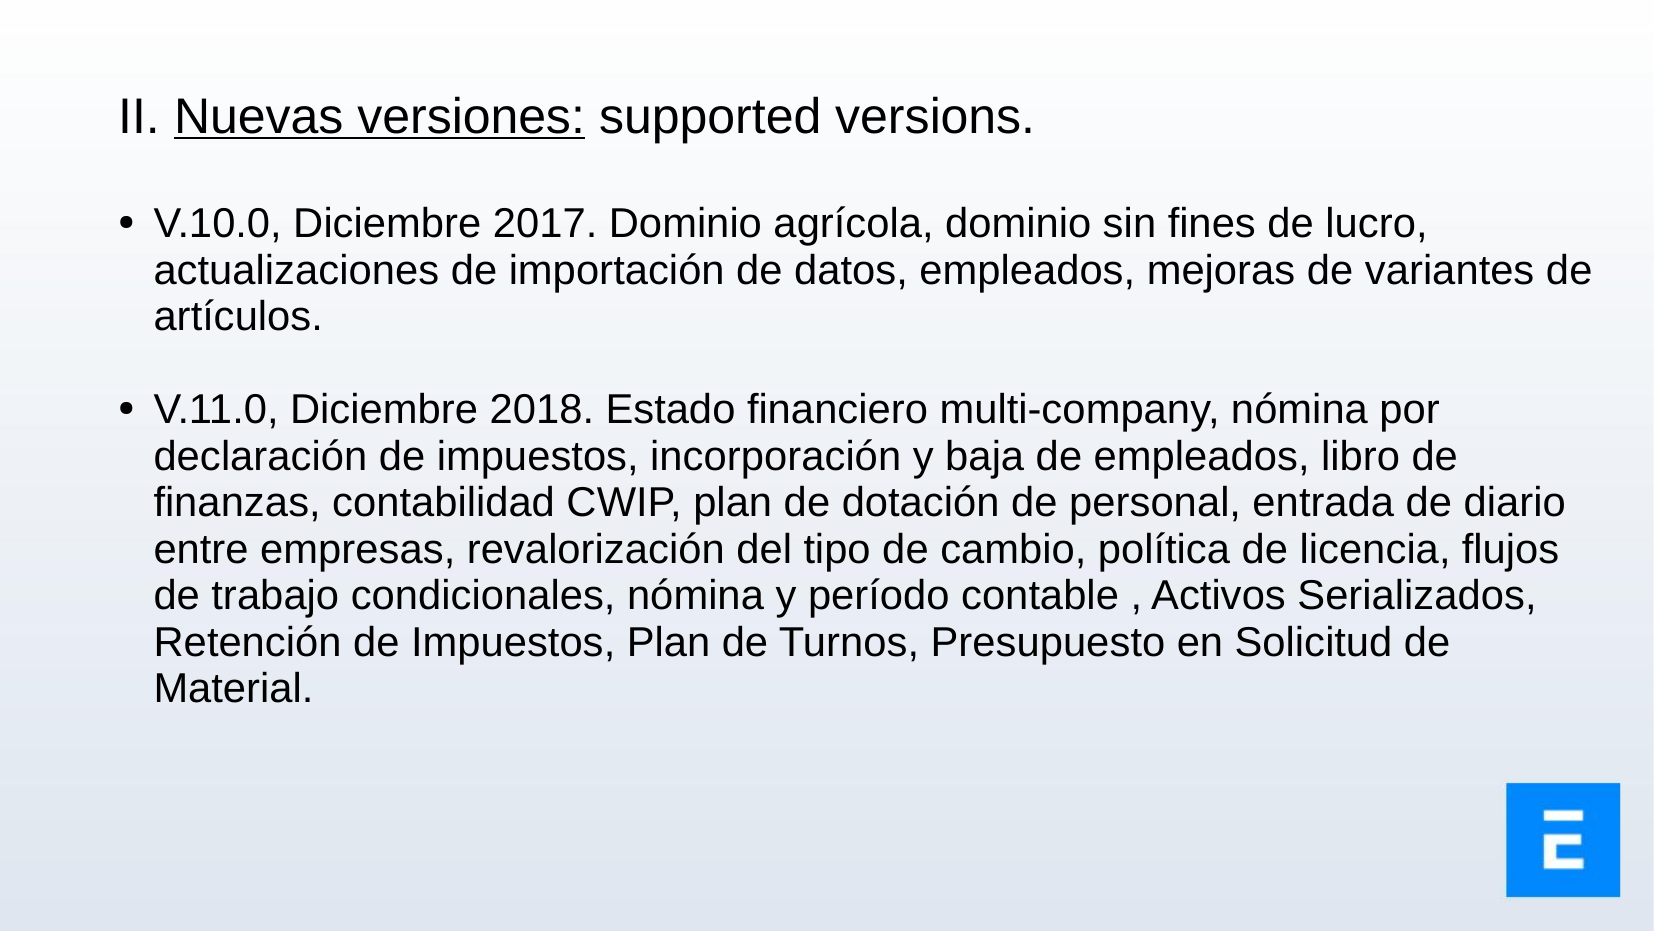

# II. Nuevas versiones: supported versions.
V.10.0, Diciembre 2017. Dominio agrícola, dominio sin fines de lucro, actualizaciones de importación de datos, empleados, mejoras de variantes de artículos.
V.11.0, Diciembre 2018. Estado financiero multi-company, nómina por declaración de impuestos, incorporación y baja de empleados, libro de finanzas, contabilidad CWIP, plan de dotación de personal, entrada de diario entre empresas, revalorización del tipo de cambio, política de licencia, flujos de trabajo condicionales, nómina y período contable , Activos Serializados, Retención de Impuestos, Plan de Turnos, Presupuesto en Solicitud de Material.